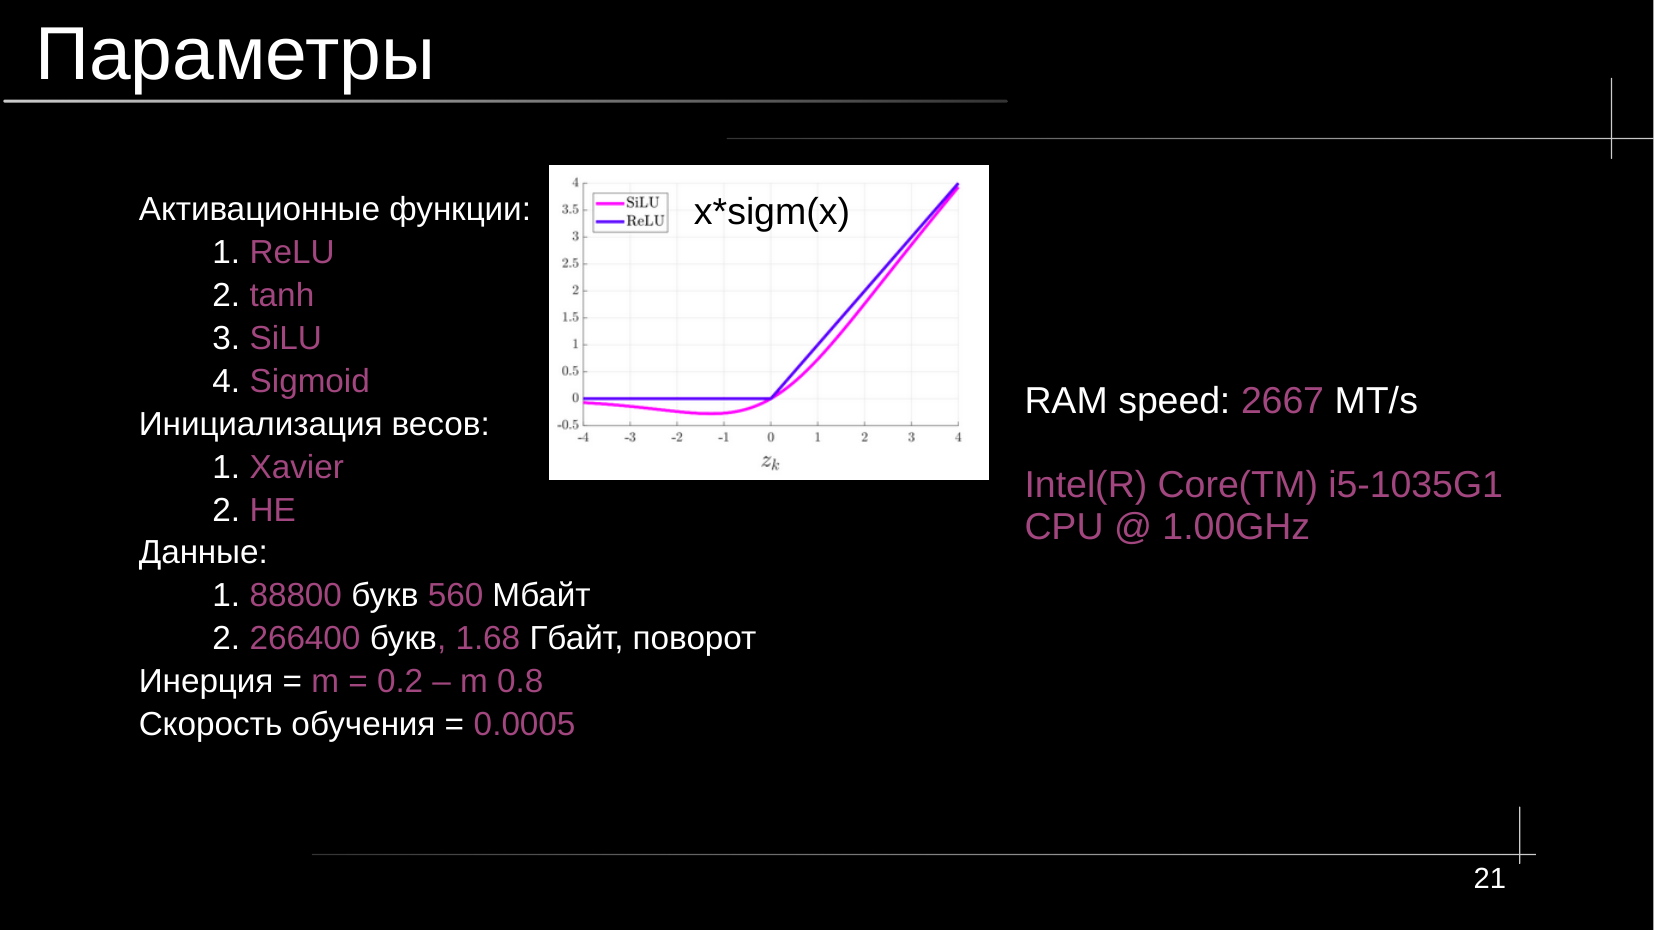

# Параметры
Активационные функции:
	1. ReLU
	2. tanh
	3. SiLU
	4. Sigmoid
Инициализация весов:
	1. Xavier
	2. HE
Данные:
	1. 88800 букв 560 Мбайт
	2. 266400 букв, 1.68 Гбайт, поворот
Инерция = m = 0.2 – m 0.8
Скорость обучения = 0.0005
x*sigm(x)
RAM speed: 2667 MT/s
Intel(R) Core(TM) i5-1035G1 CPU @ 1.00GHz
21